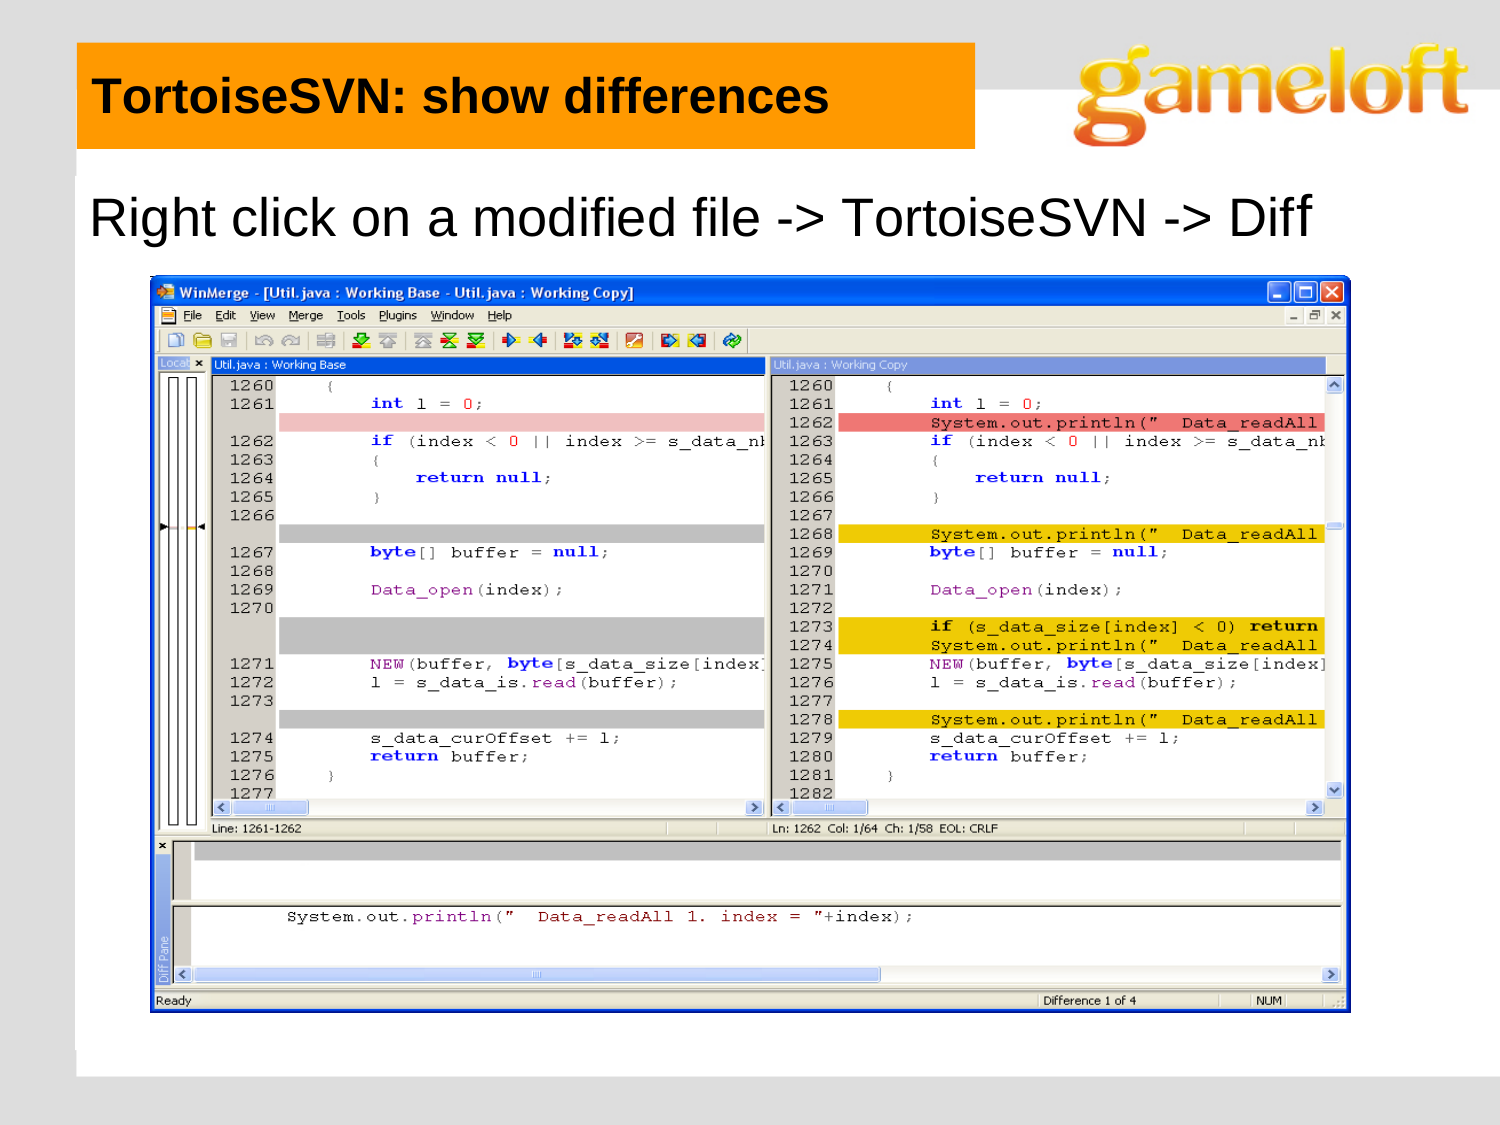

TortoiseSVN: show differences
Right click on a modified file -> TortoiseSVN -> Diff